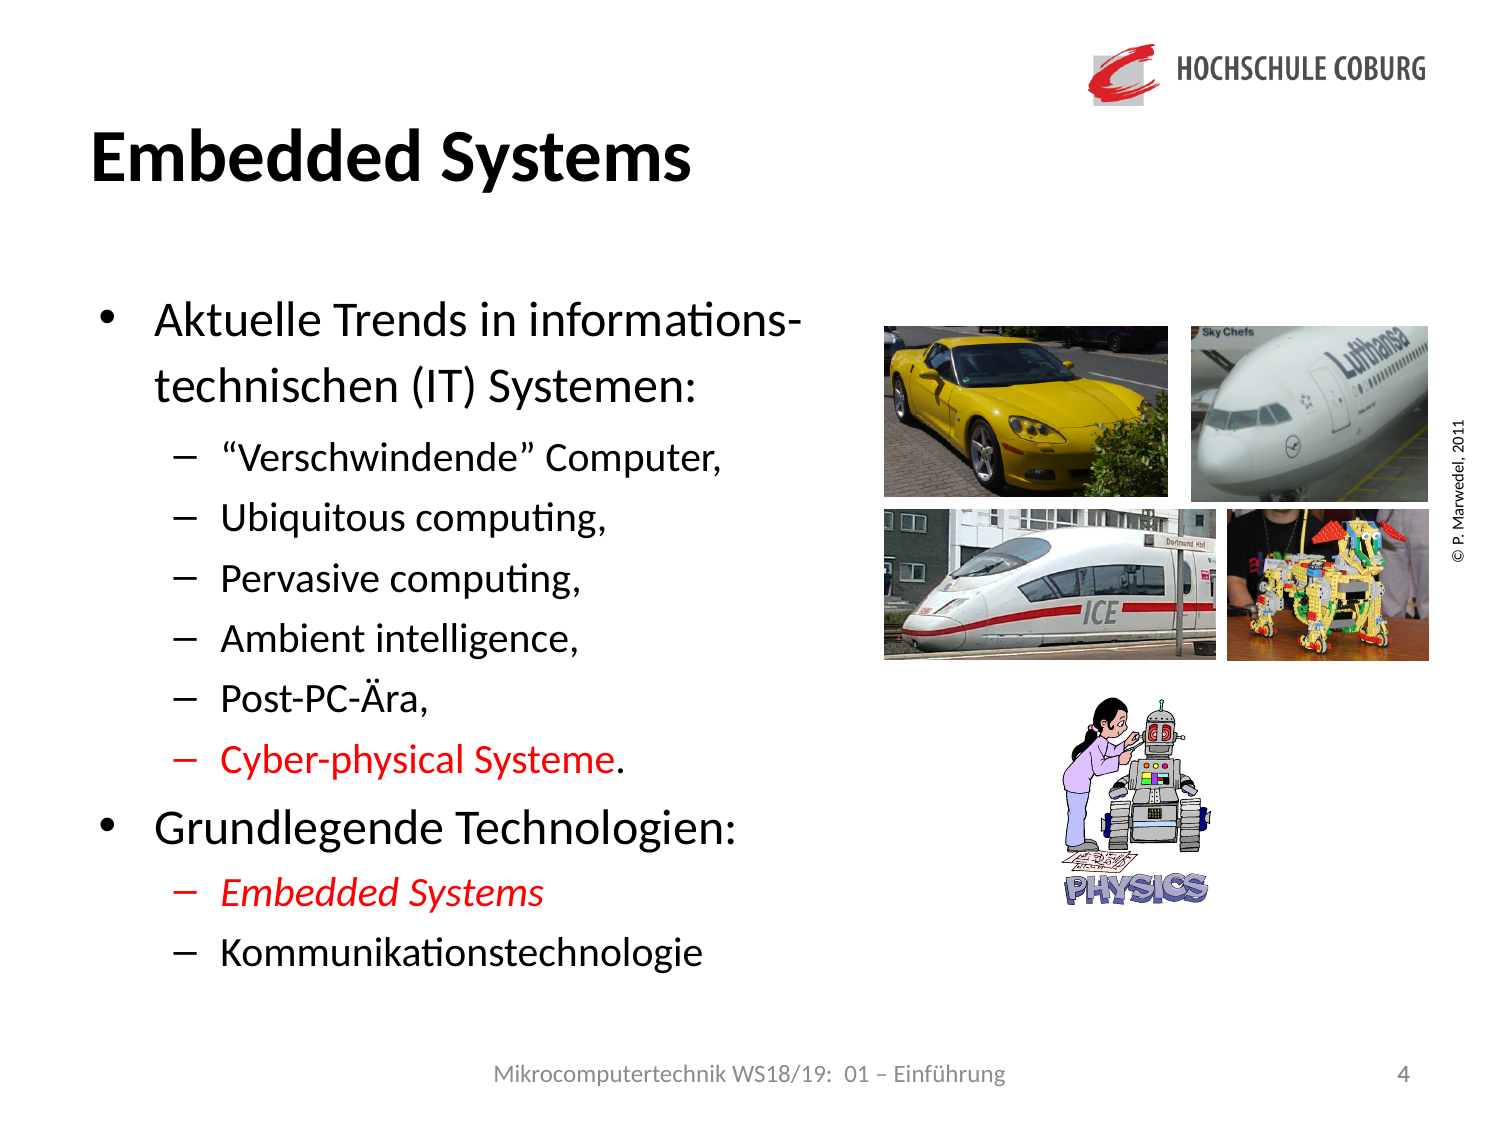

# Embedded Systems
Aktuelle Trends in informations-technischen (IT) Systemen:
“Verschwindende” Computer,
Ubiquitous computing,
Pervasive computing,
Ambient intelligence,
Post-PC-Ära,
Cyber-physical Systeme.
Grundlegende Technologien:
Embedded Systems
Kommunikationstechnologie
© P. Marwedel, 2011
MCT01: Einführung
4